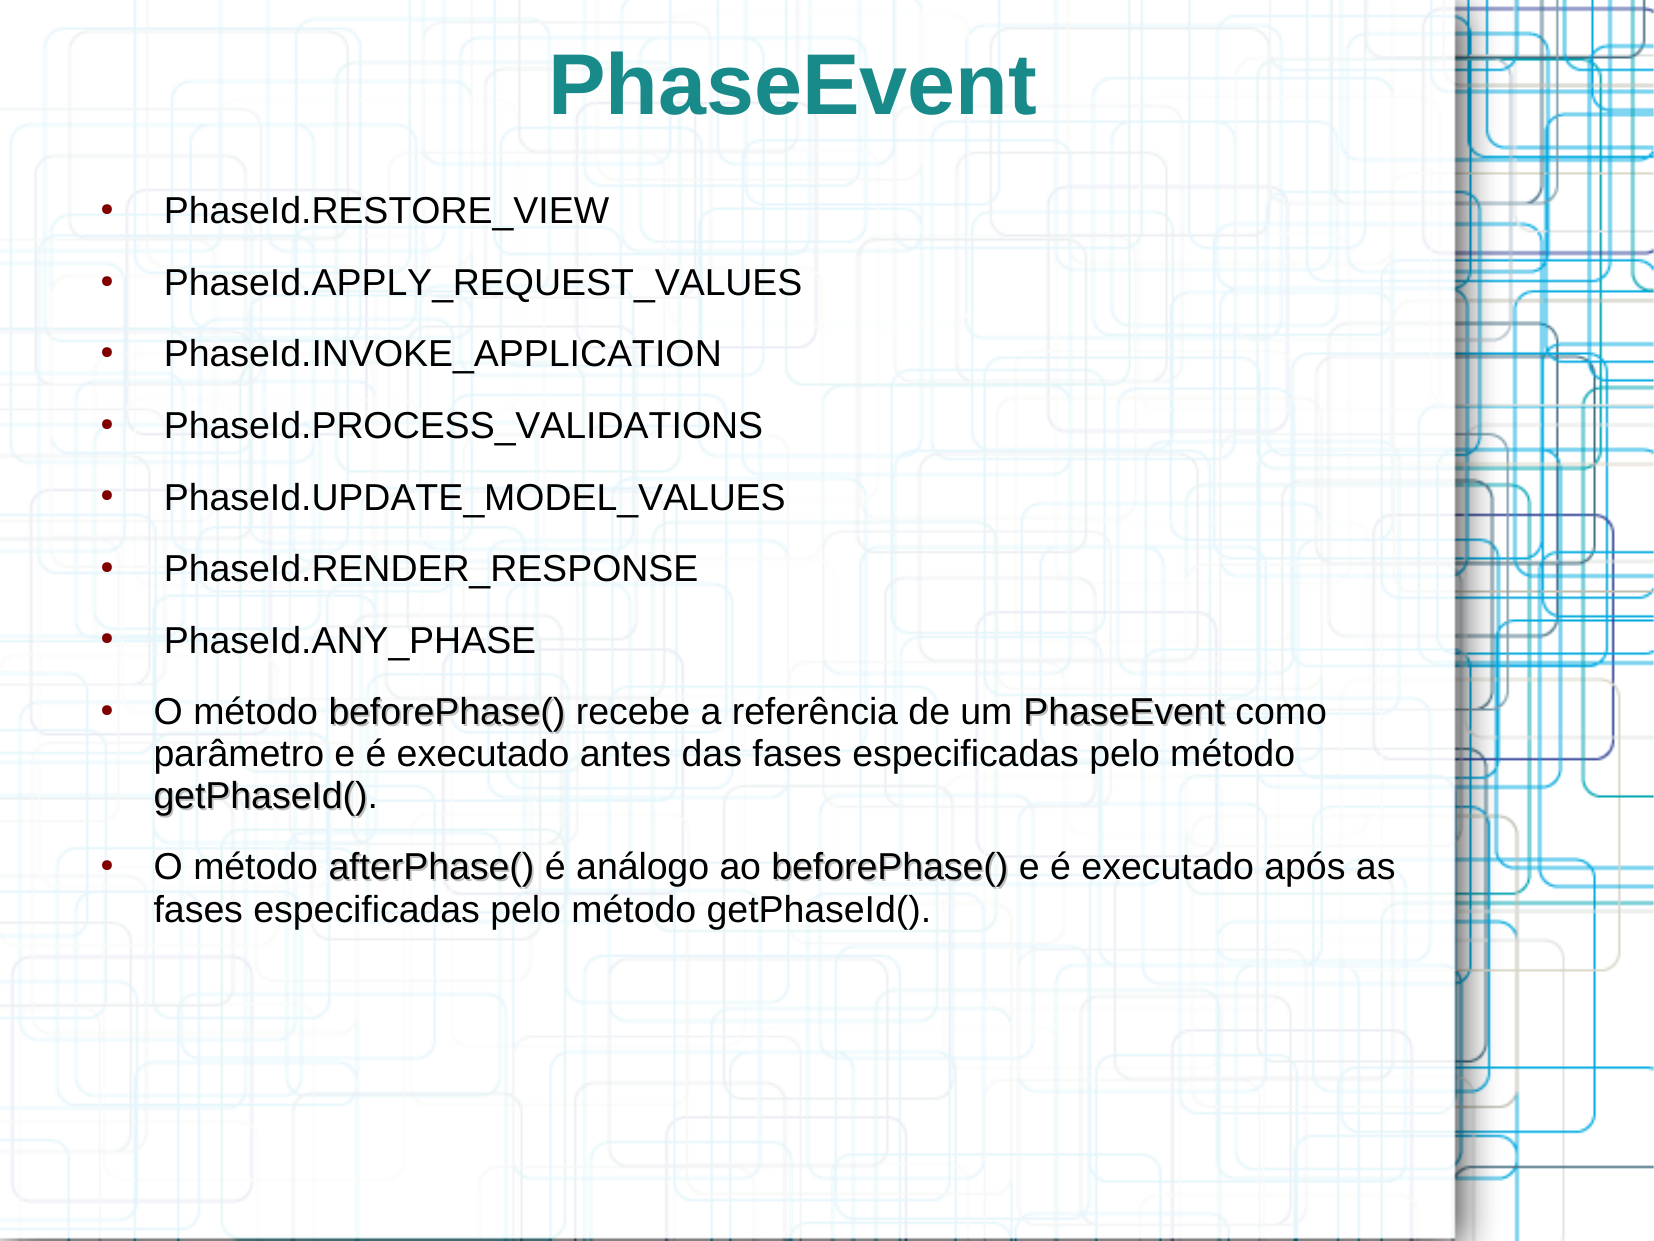

PhaseEvent
# PhaseId.RESTORE_VIEW
 PhaseId.APPLY_REQUEST_VALUES
 PhaseId.INVOKE_APPLICATION
 PhaseId.PROCESS_VALIDATIONS
 PhaseId.UPDATE_MODEL_VALUES
 PhaseId.RENDER_RESPONSE
 PhaseId.ANY_PHASE
O método beforePhase() recebe a referência de um PhaseEvent como parâmetro e é executado antes das fases especificadas pelo método getPhaseId().
O método afterPhase() é análogo ao beforePhase() e é executado após as fases especificadas pelo método getPhaseId().